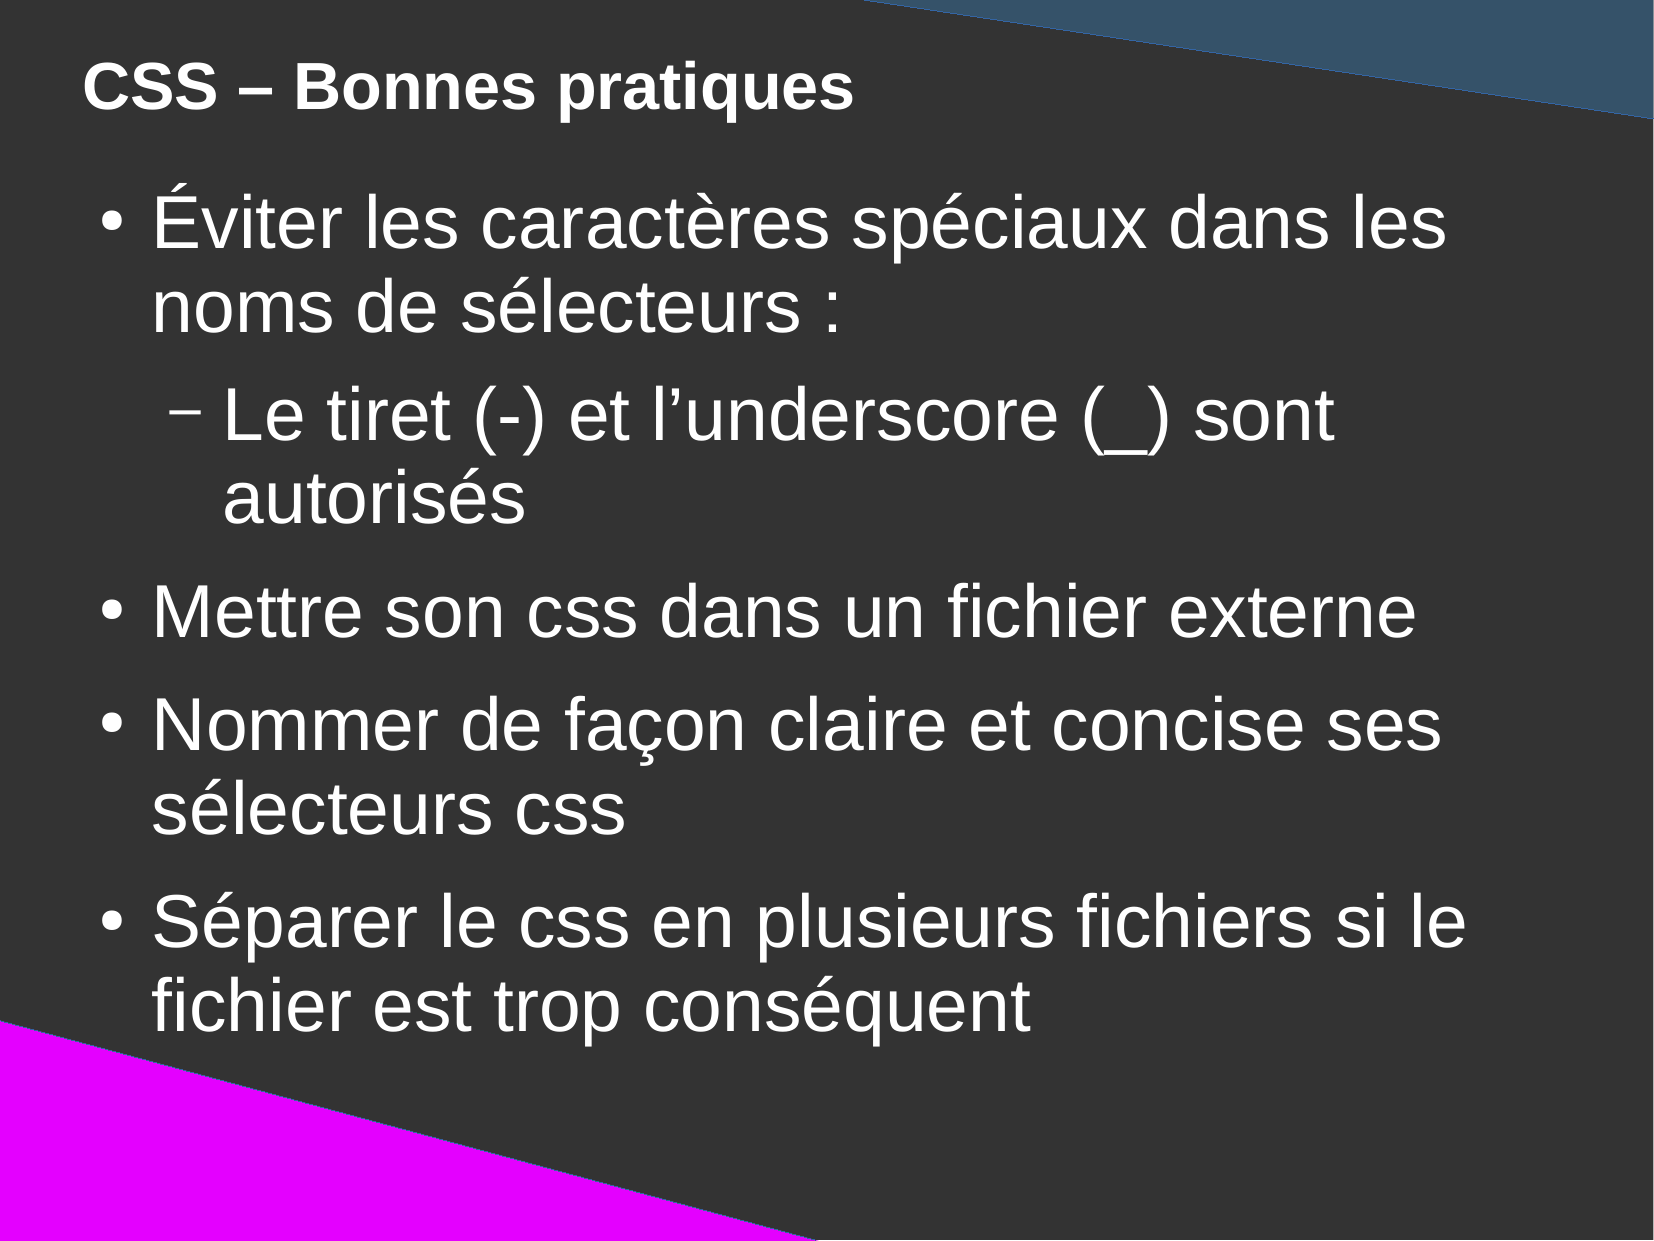

# CSS – Bonnes pratiques
Éviter les caractères spéciaux dans les noms de sélecteurs :
Le tiret (-) et l’underscore (_) sont autorisés
Mettre son css dans un fichier externe
Nommer de façon claire et concise ses sélecteurs css
Séparer le css en plusieurs fichiers si le fichier est trop conséquent